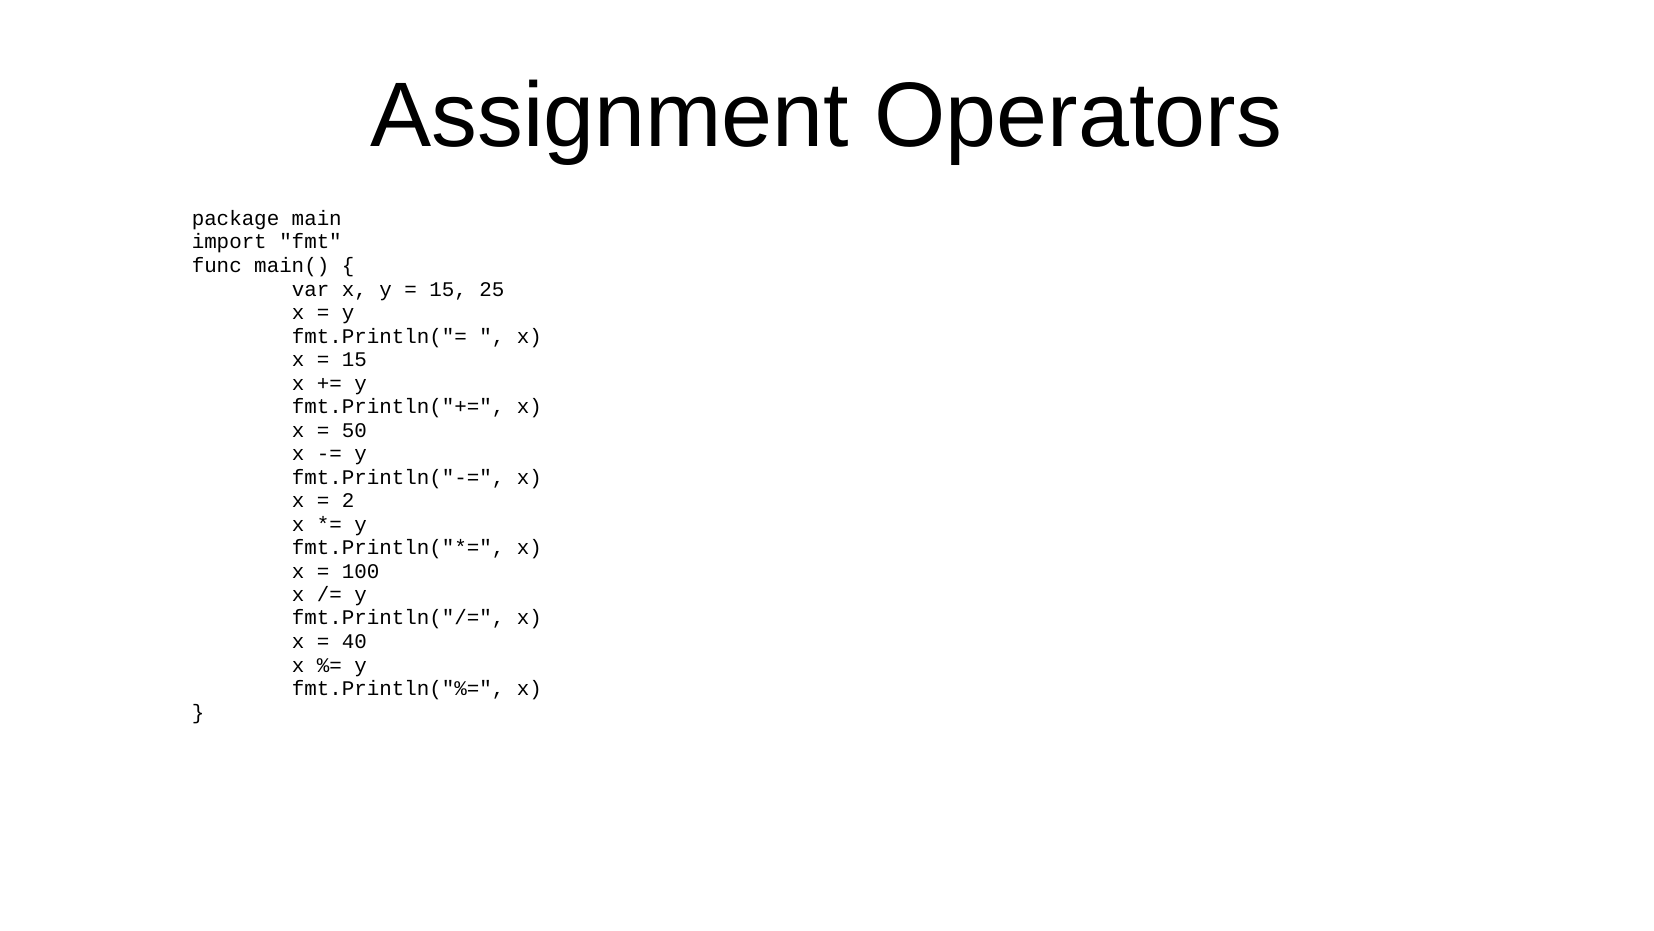

# Assignment Operators
package main
import "fmt"
func main() {
 var x, y = 15, 25
 x = y
 fmt.Println("= ", x)
 x = 15
 x += y
 fmt.Println("+=", x)
 x = 50
 x -= y
 fmt.Println("-=", x)
 x = 2
 x *= y
 fmt.Println("*=", x)
 x = 100
 x /= y
 fmt.Println("/=", x)
 x = 40
 x %= y
 fmt.Println("%=", x)
}